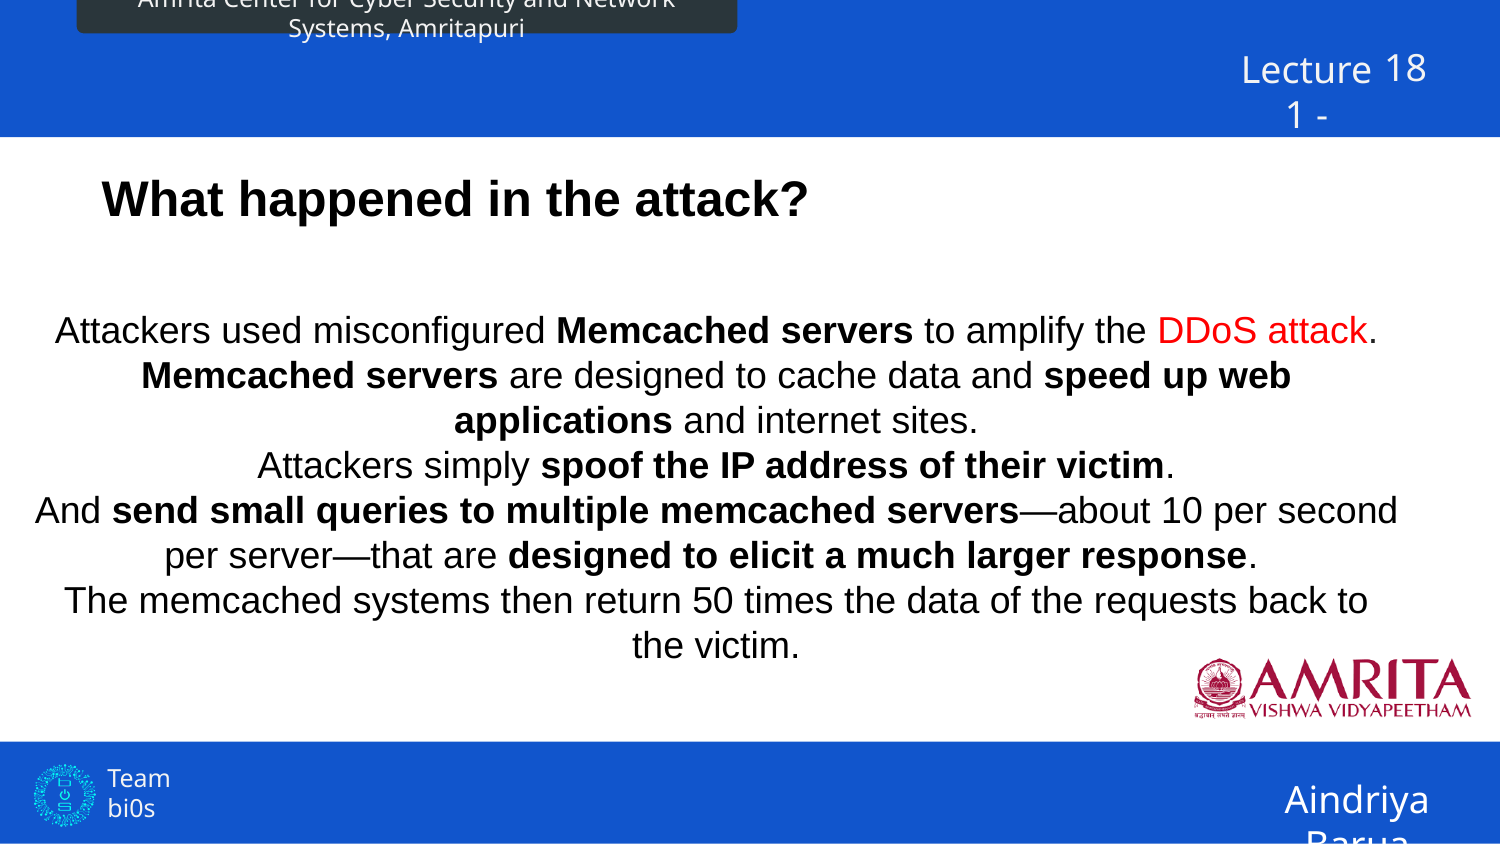

What happened in the attack?
# Attackers used misconfigured Memcached servers to amplify the DDoS attack. Memcached servers are designed to cache data and speed up web applications and internet sites. Attackers simply spoof the IP address of their victim. And send small queries to multiple memcached servers—about 10 per second per server—that are designed to elicit a much larger response. The memcached systems then return 50 times the data of the requests back to the victim.